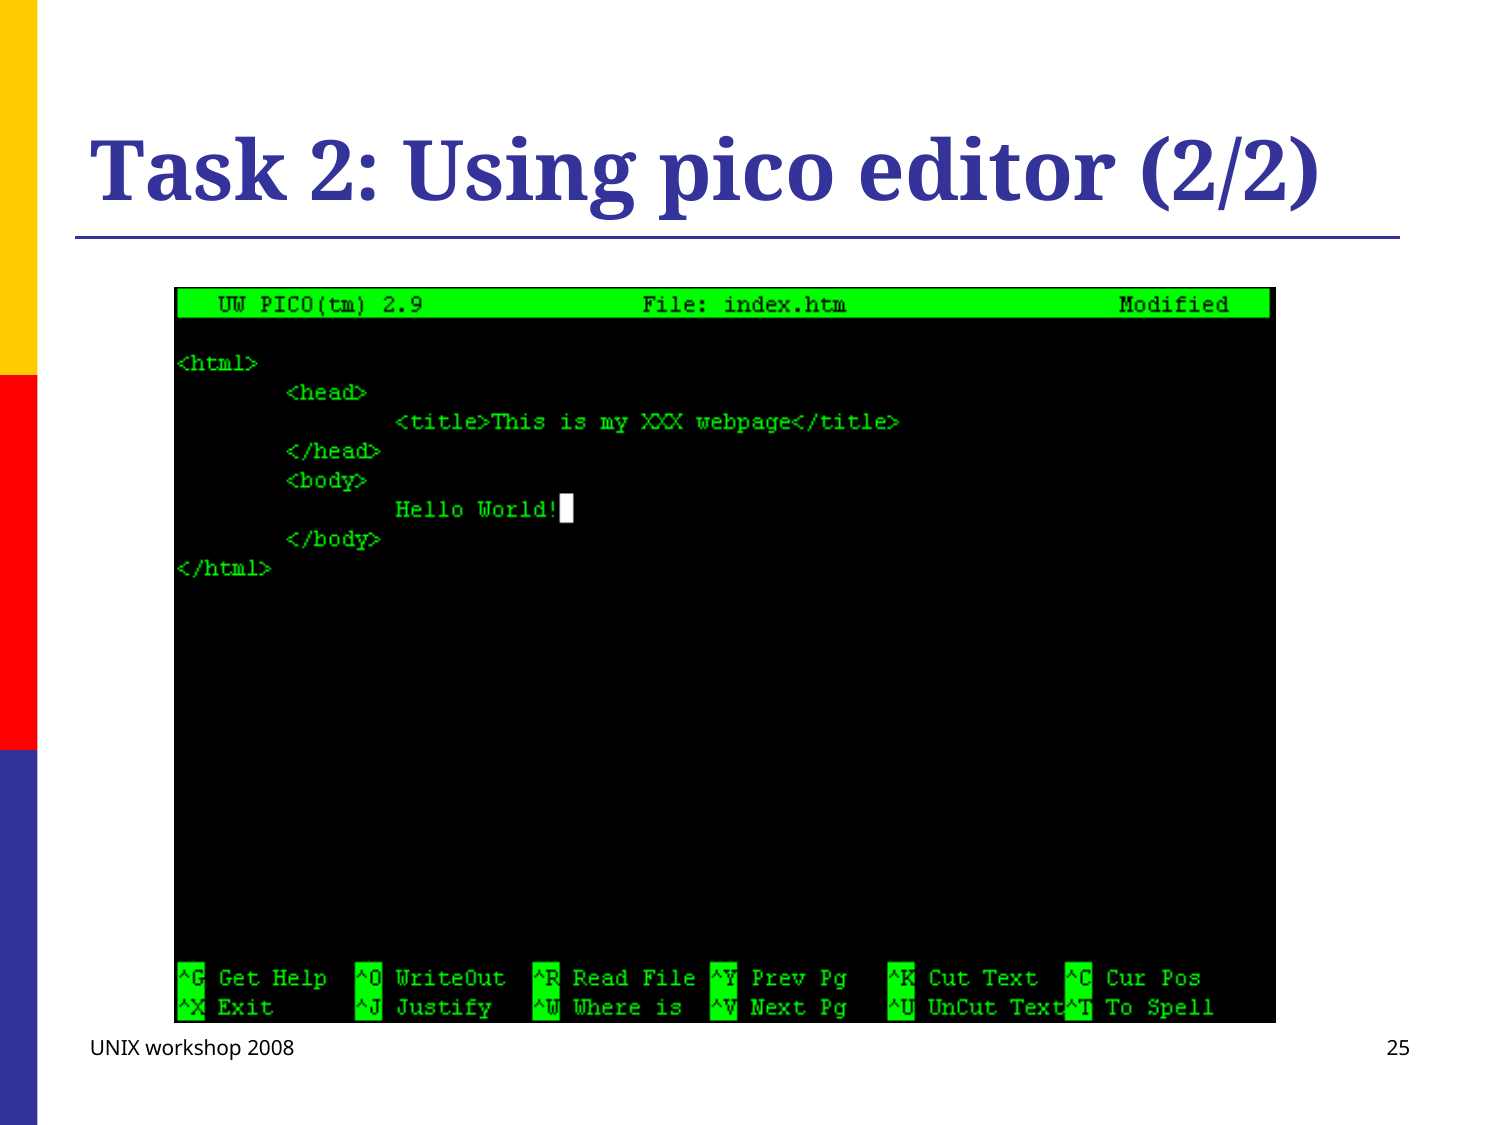

# Task 2: Using pico editor (2/2)
UNIX workshop 2008